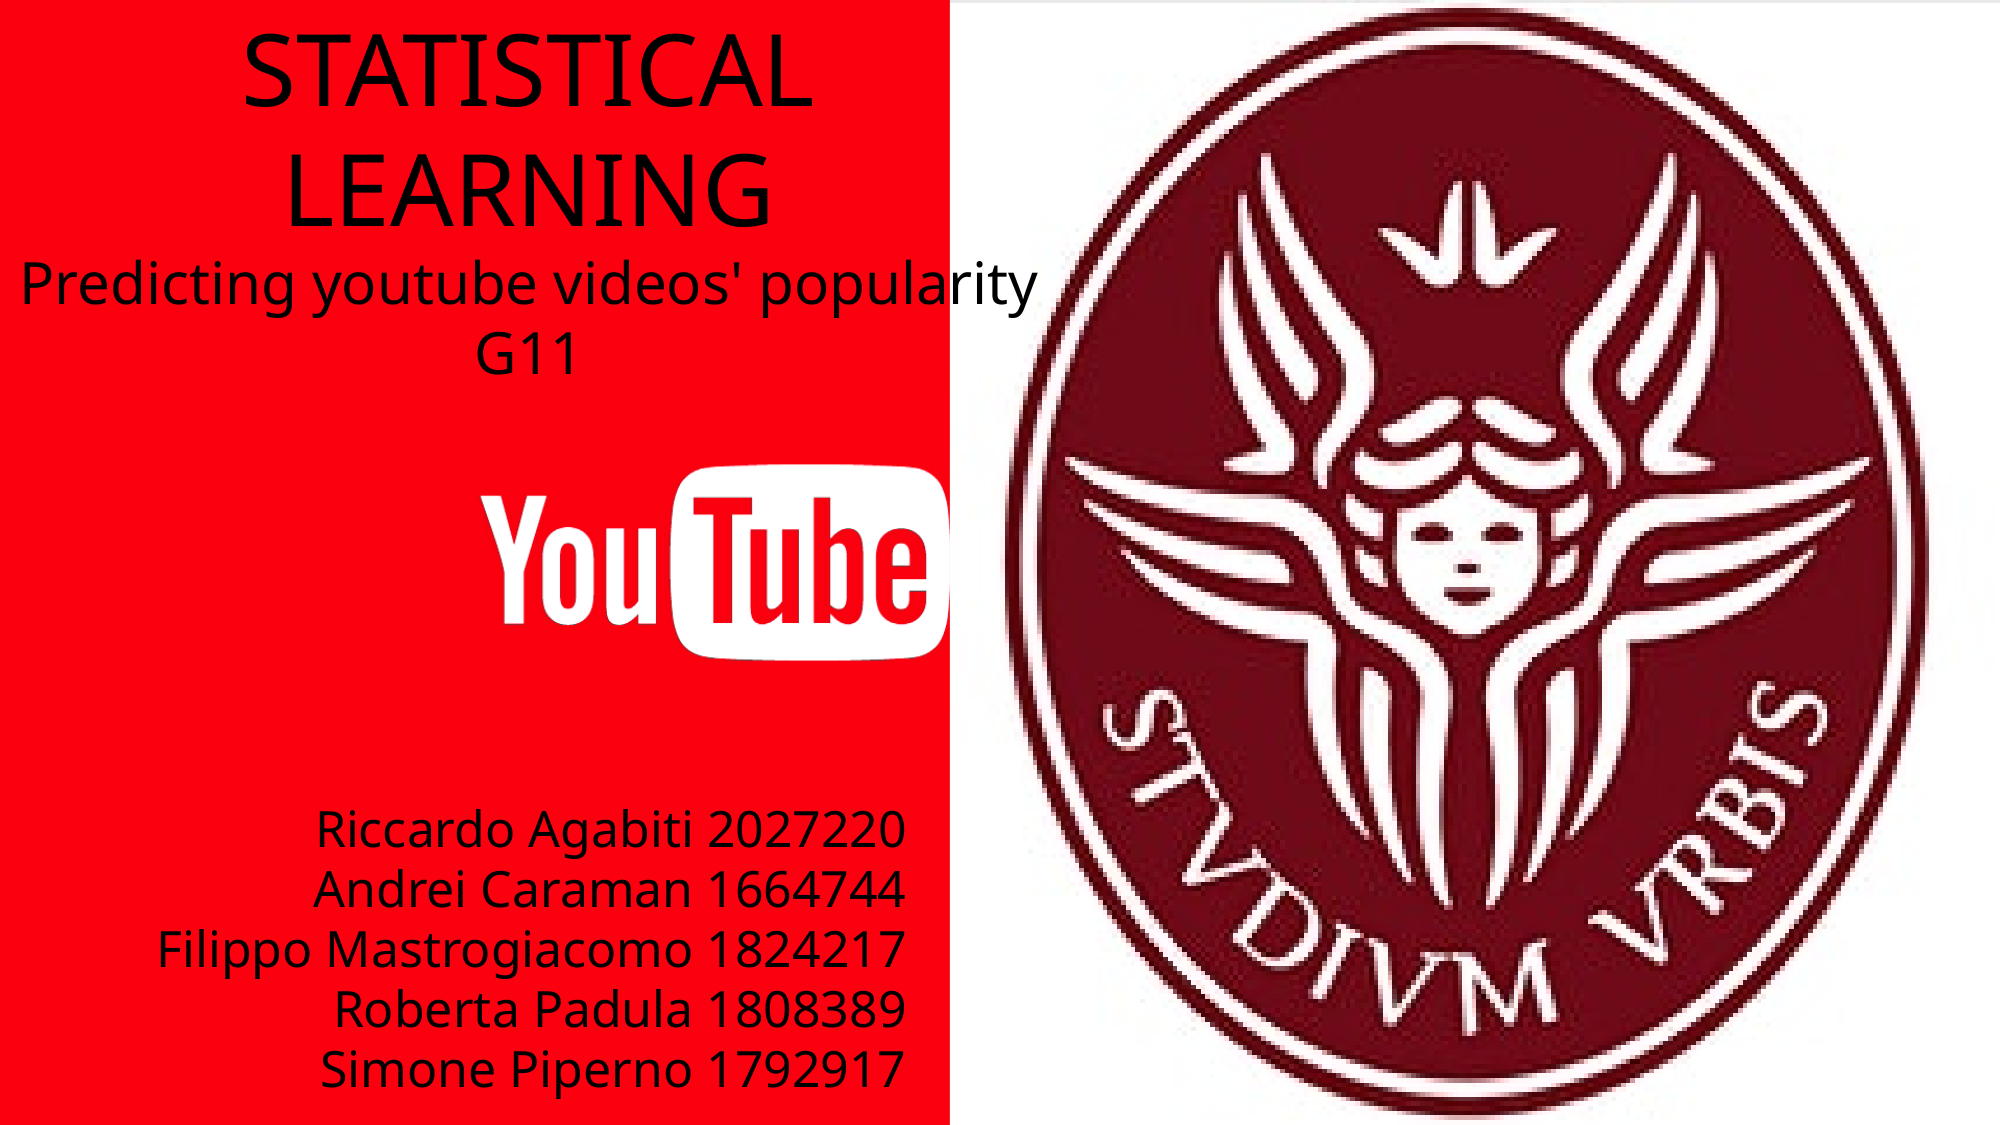

STATISTICAL LEARNING
Predicting youtube videos' popularity
G11
Riccardo Agabiti 2027220
Andrei Caraman 1664744
Filippo Mastrogiacomo 1824217
Roberta Padula 1808389
Simone Piperno 1792917